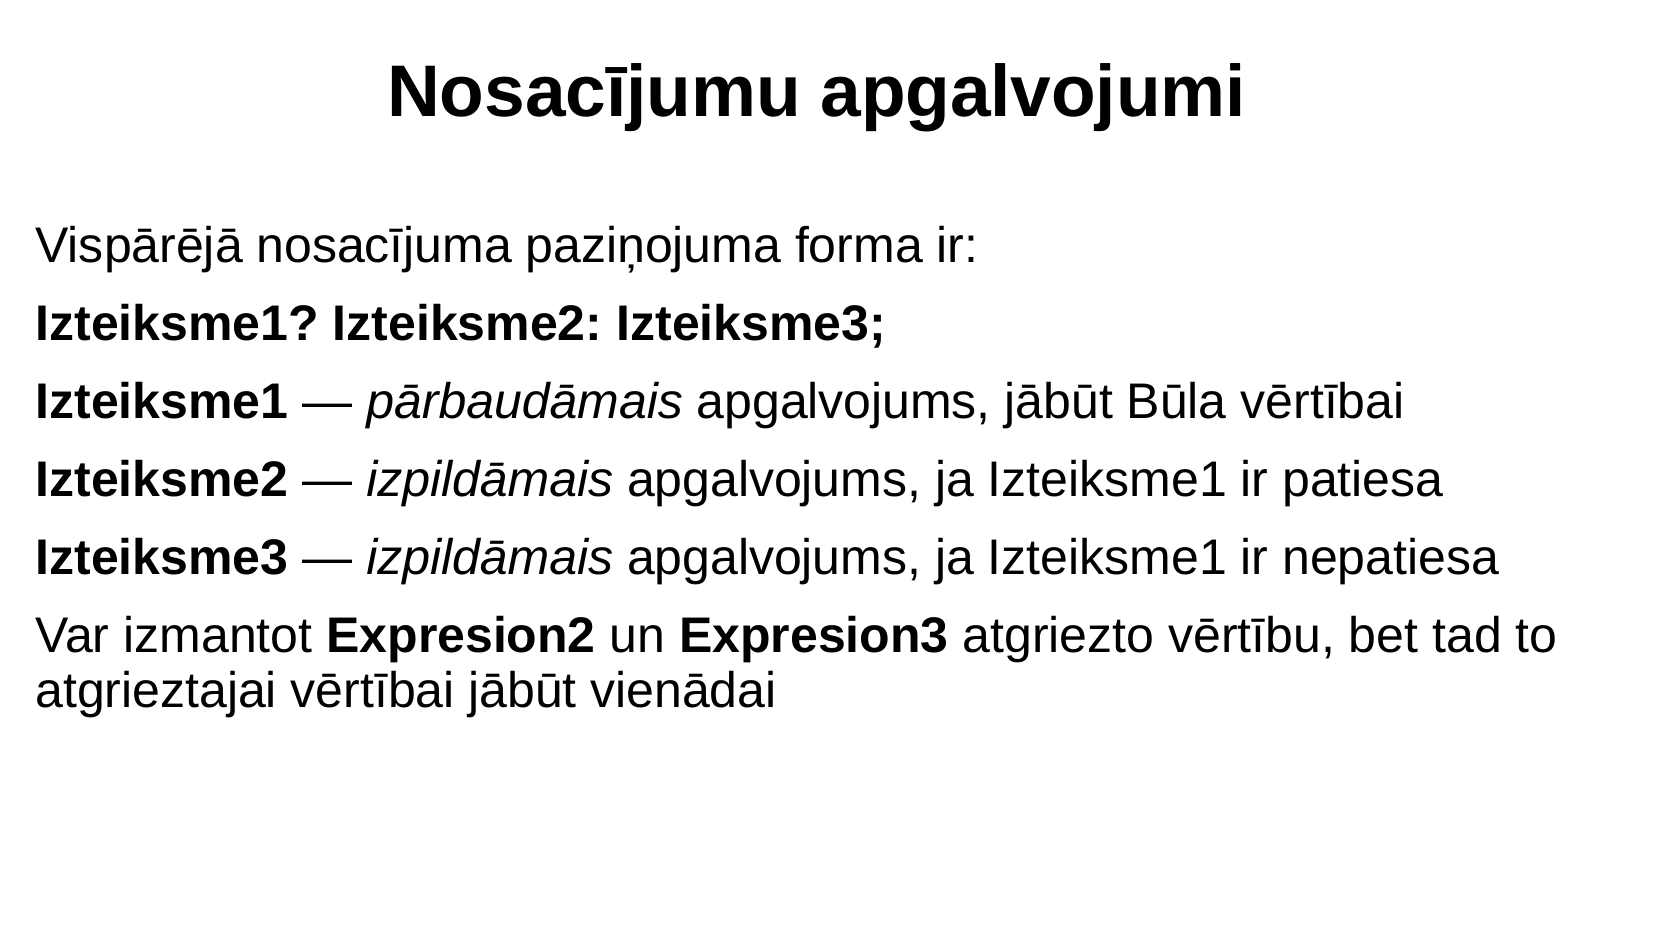

# Nosacījumu apgalvojumi
Vispārējā nosacījuma paziņojuma forma ir:
Izteiksme1? Izteiksme2: Izteiksme3;
Izteiksme1 — pārbaudāmais apgalvojums, jābūt Būla vērtībai
Izteiksme2 — izpildāmais apgalvojums, ja Izteiksme1 ir patiesa
Izteiksme3 — izpildāmais apgalvojums, ja Izteiksme1 ir nepatiesa
Var izmantot Expresion2 un Expresion3 atgriezto vērtību, bet tad to atgrieztajai vērtībai jābūt vienādai